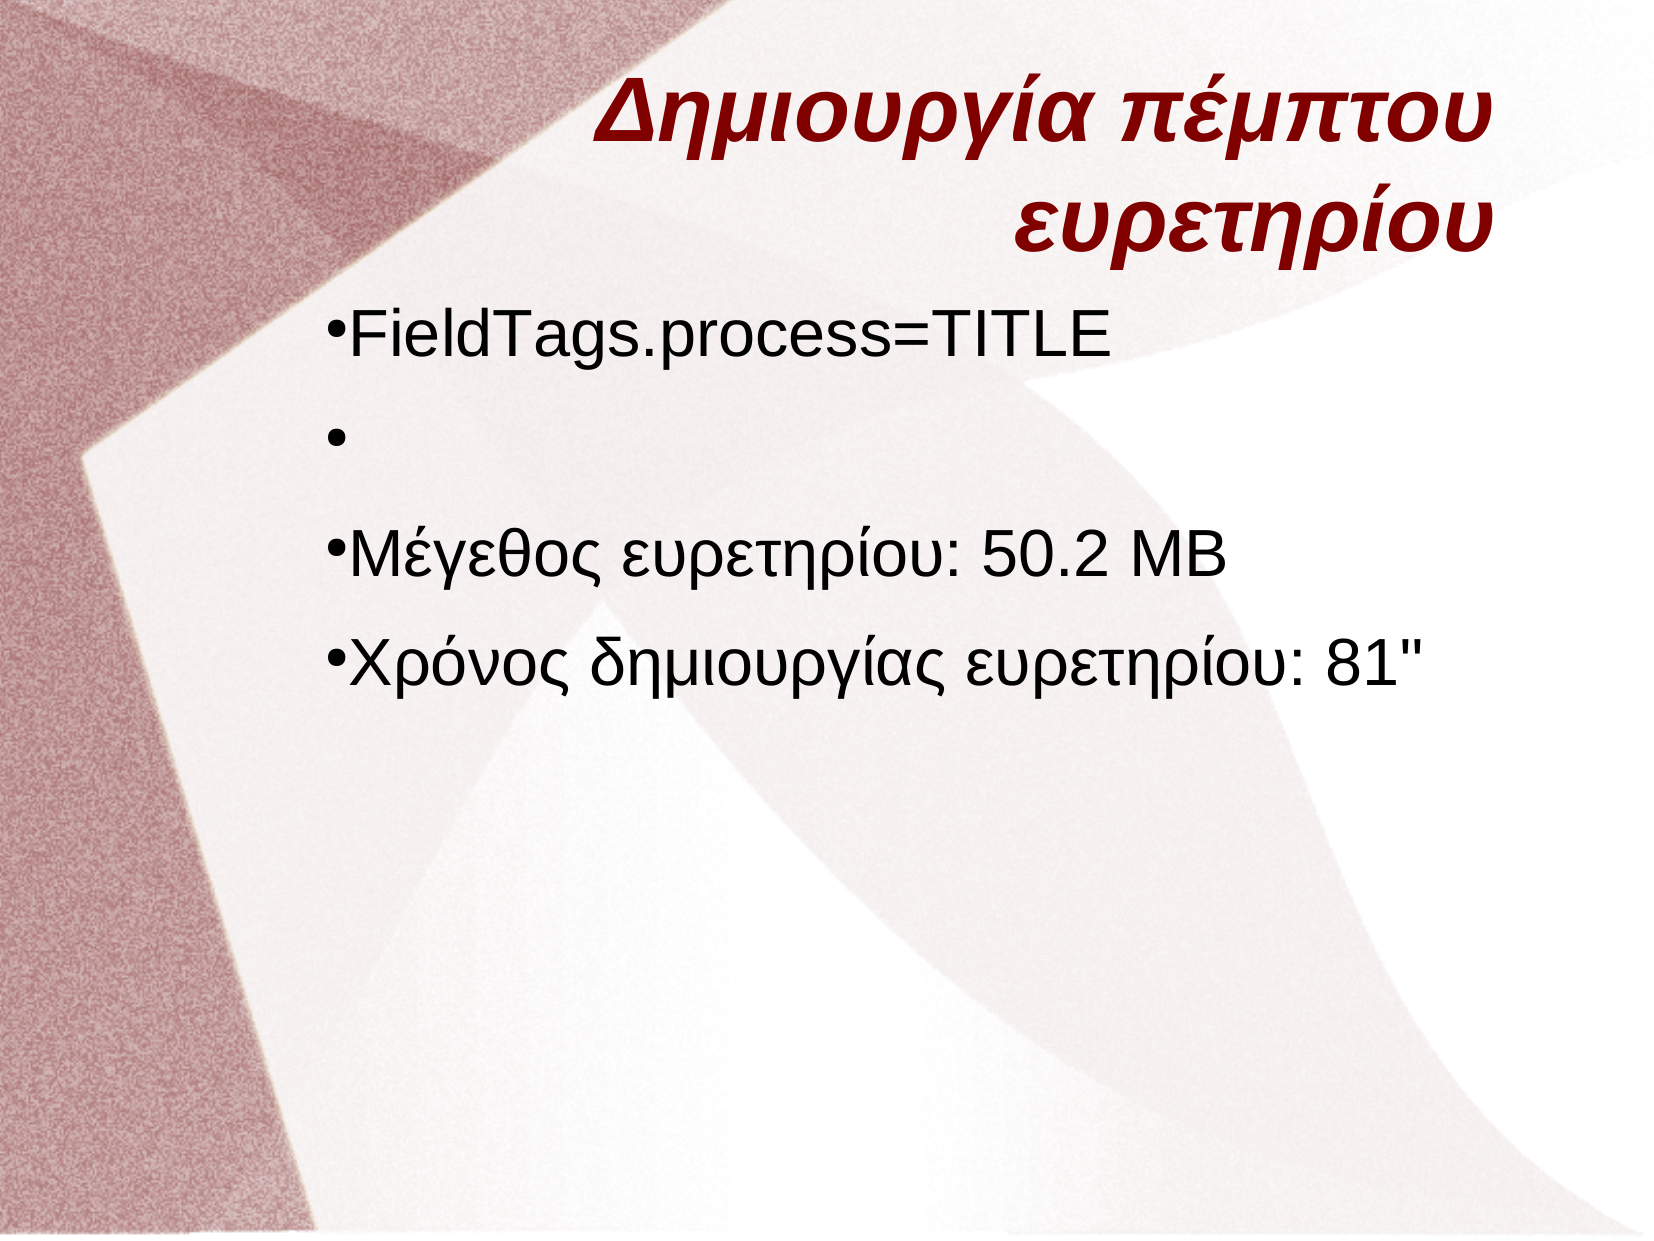

# Δημιουργία πέμπτου ευρετηρίου
FieldTags.process=TITLE
Μέγεθος ευρετηρίου: 50.2 ΜΒ
Χρόνος δημιουργίας ευρετηρίου: 81''